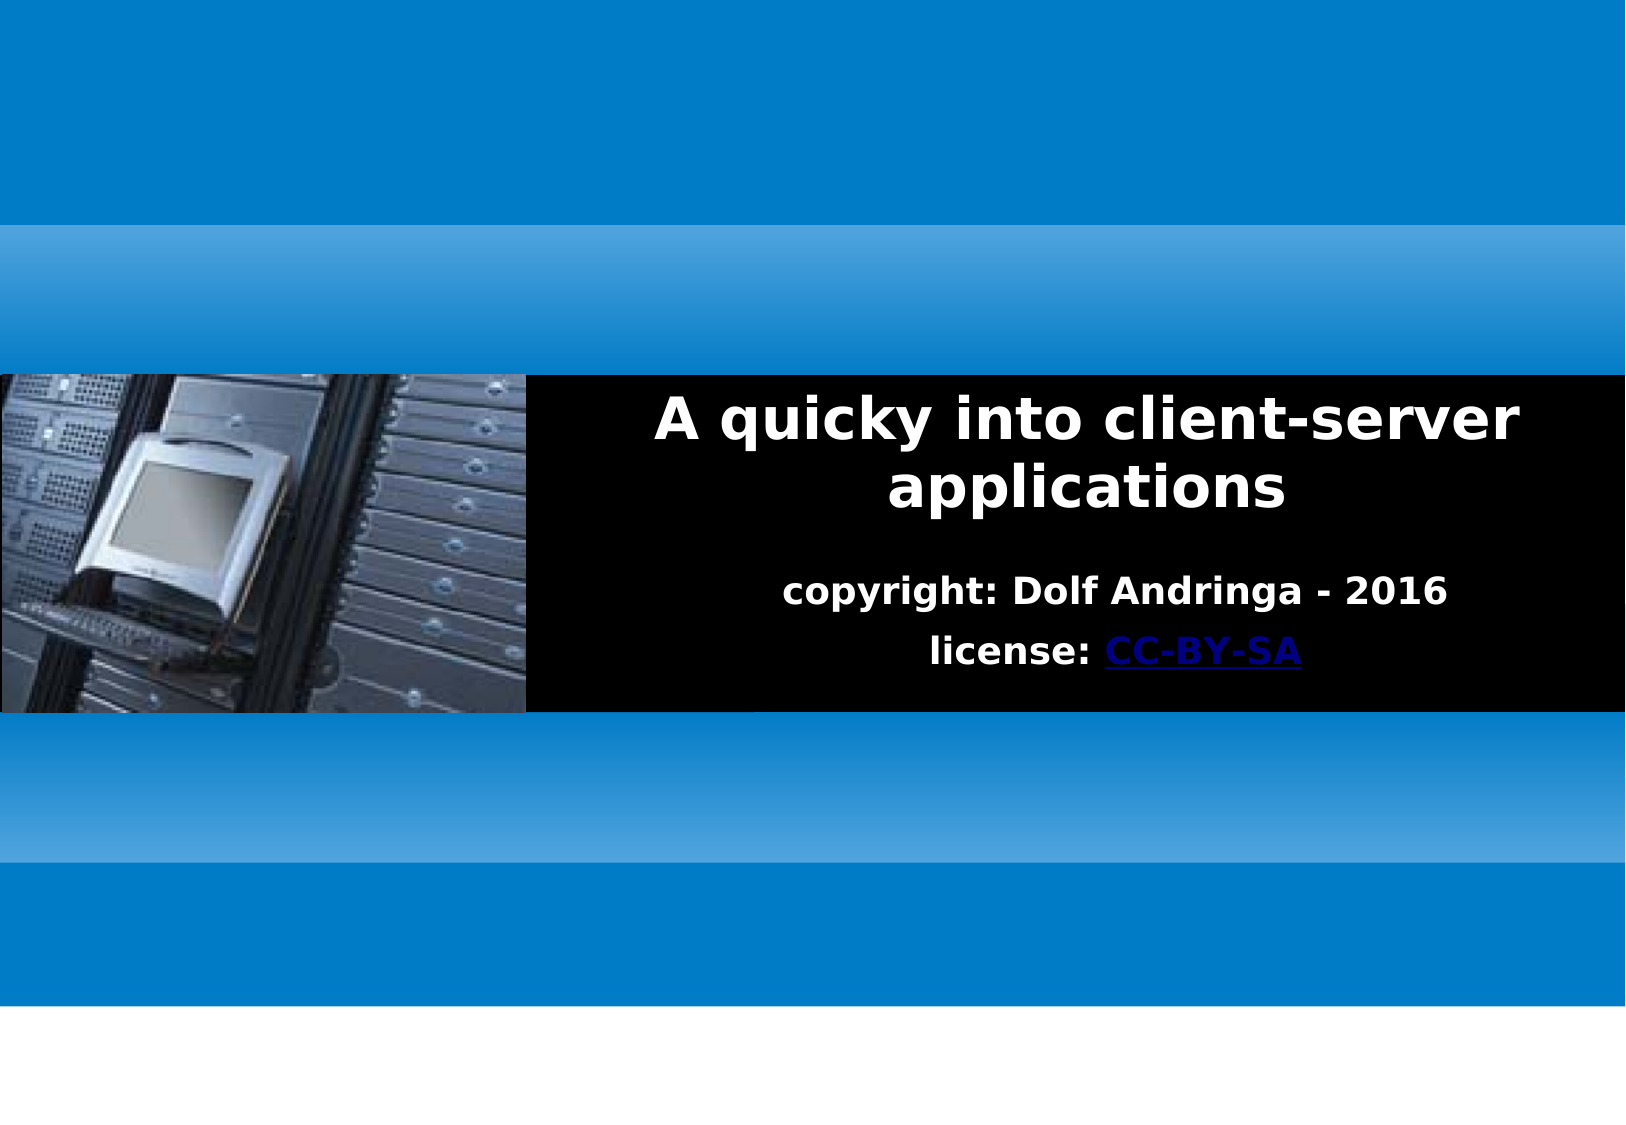

# A quicky into client-server applications
copyright: Dolf Andringa - 2016
license: CC-BY-SA